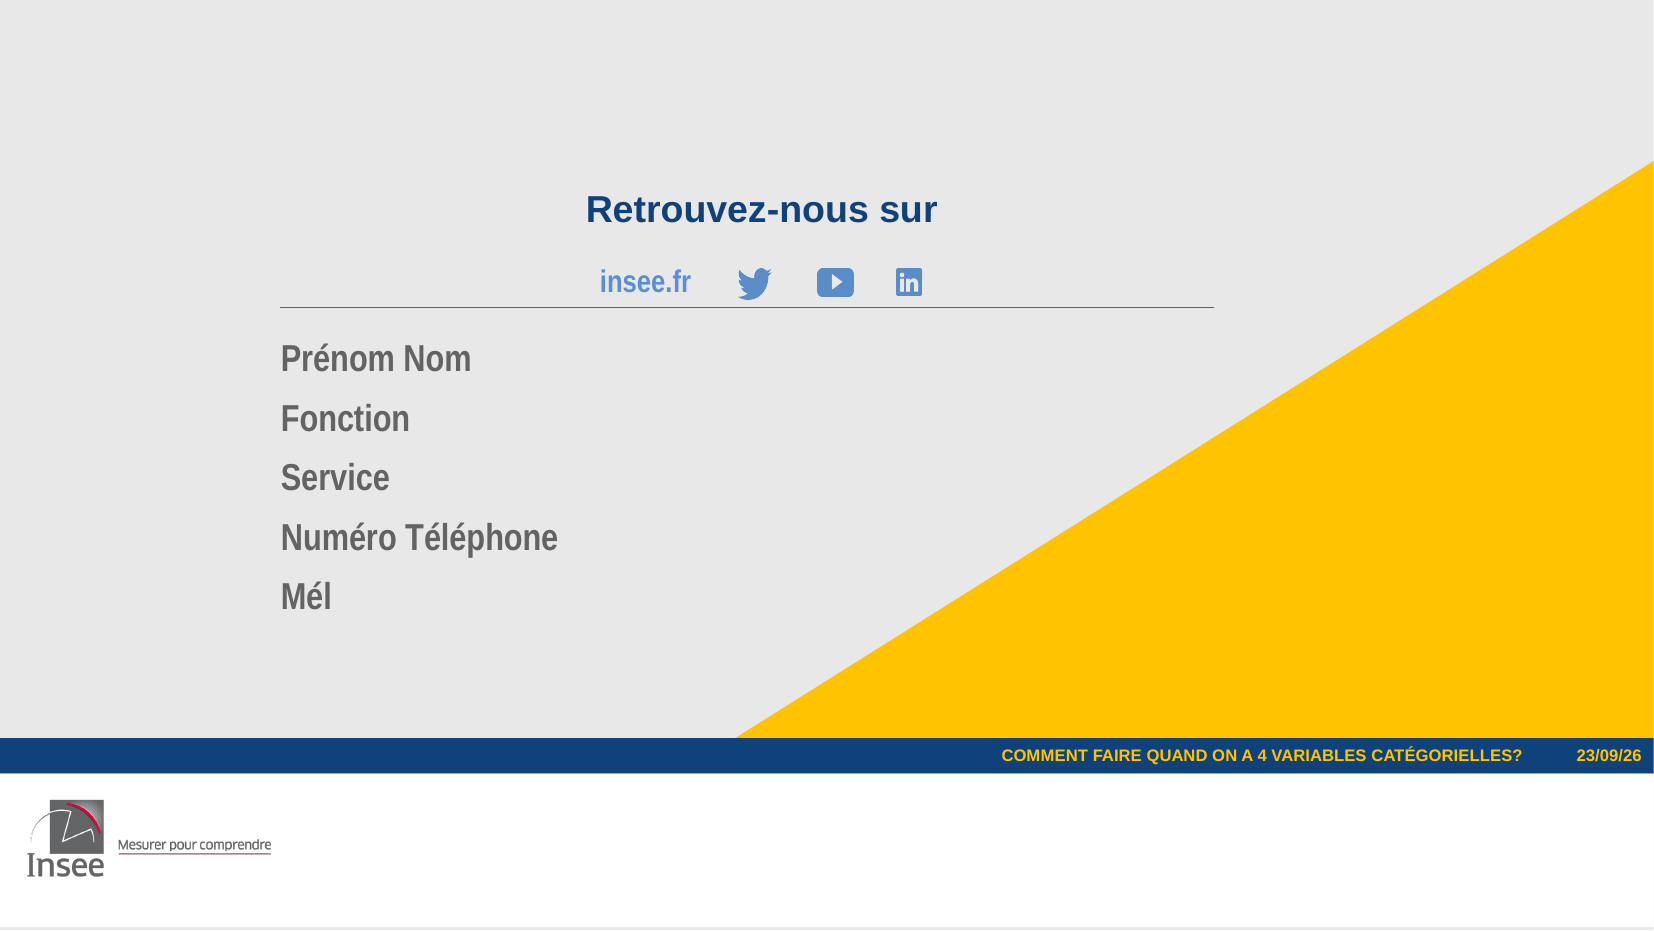

# Retrouvez-nous sur
Prénom Nom
Fonction
Service
Numéro Téléphone
Mél
Comment faire quand on a 4 variables catégorielles?